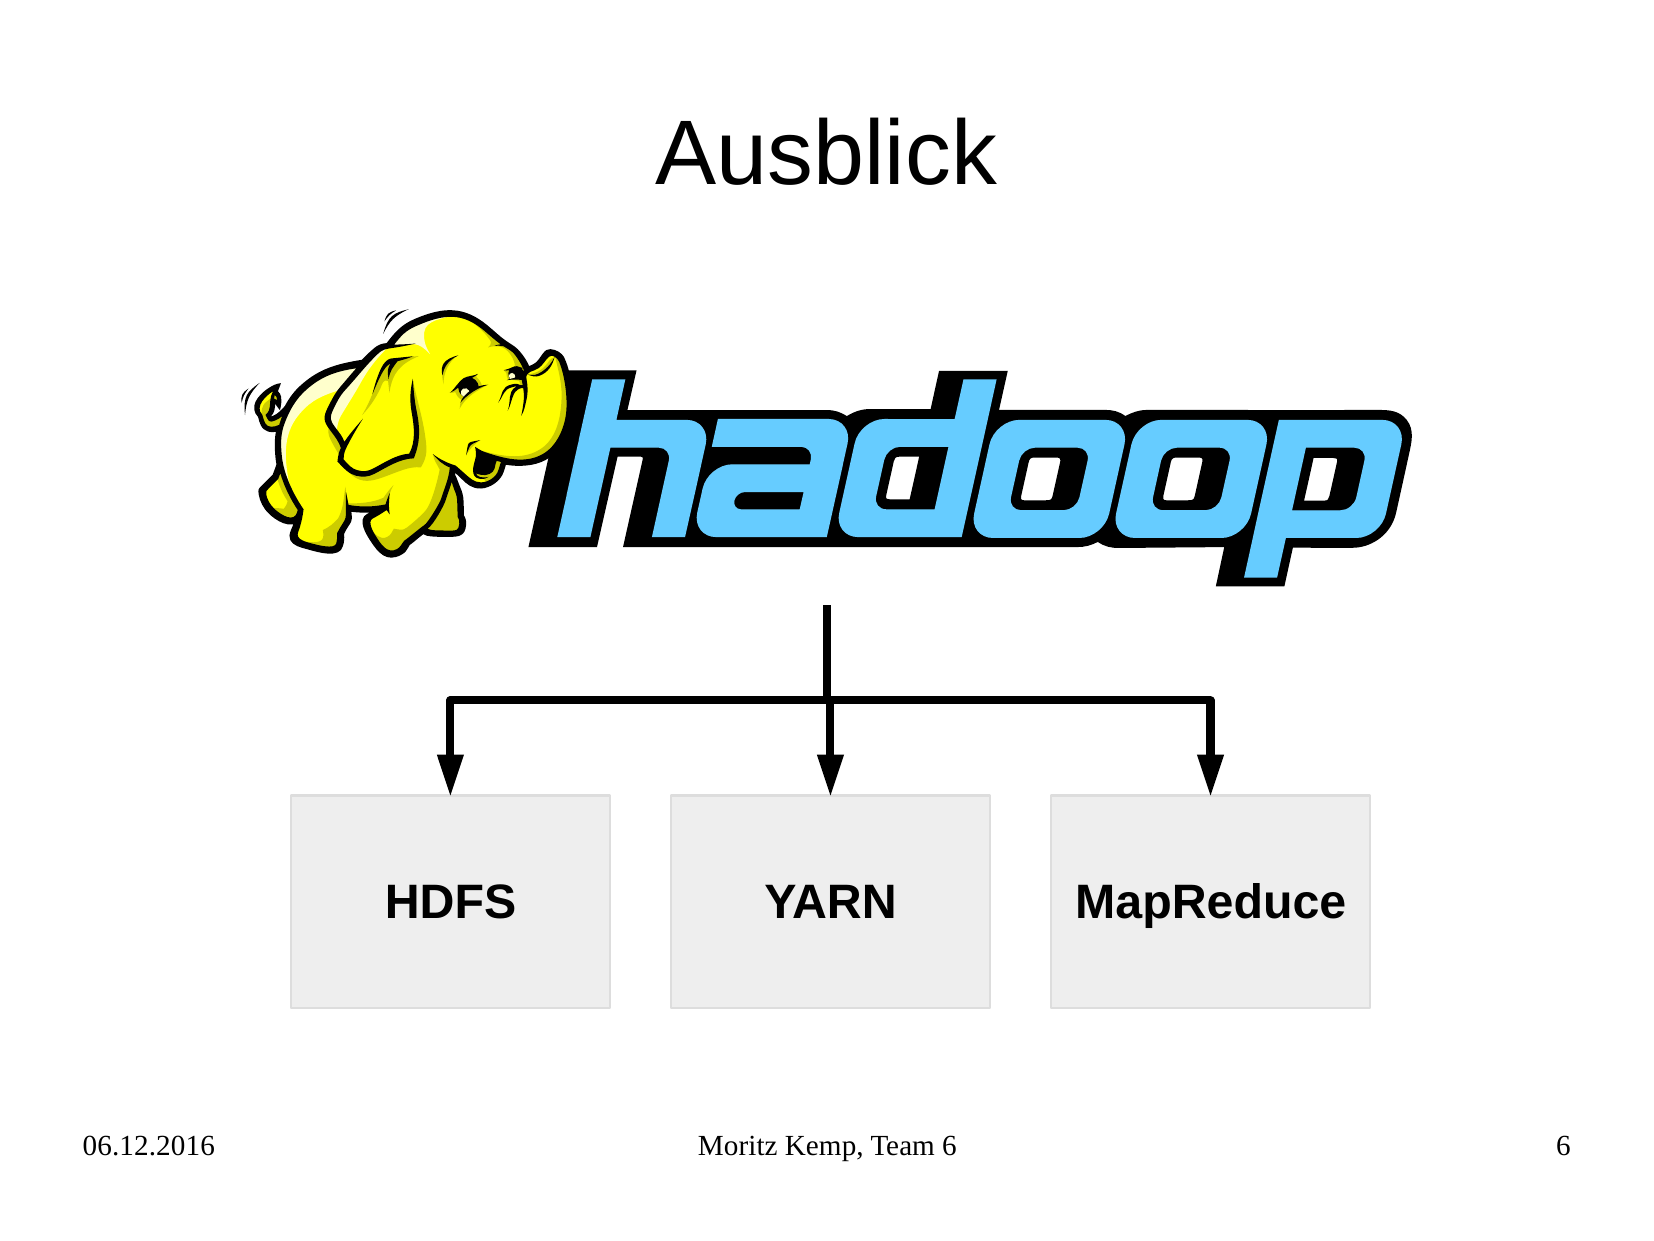

# Ausblick
06.12.2016
Moritz Kemp, Team 6
6